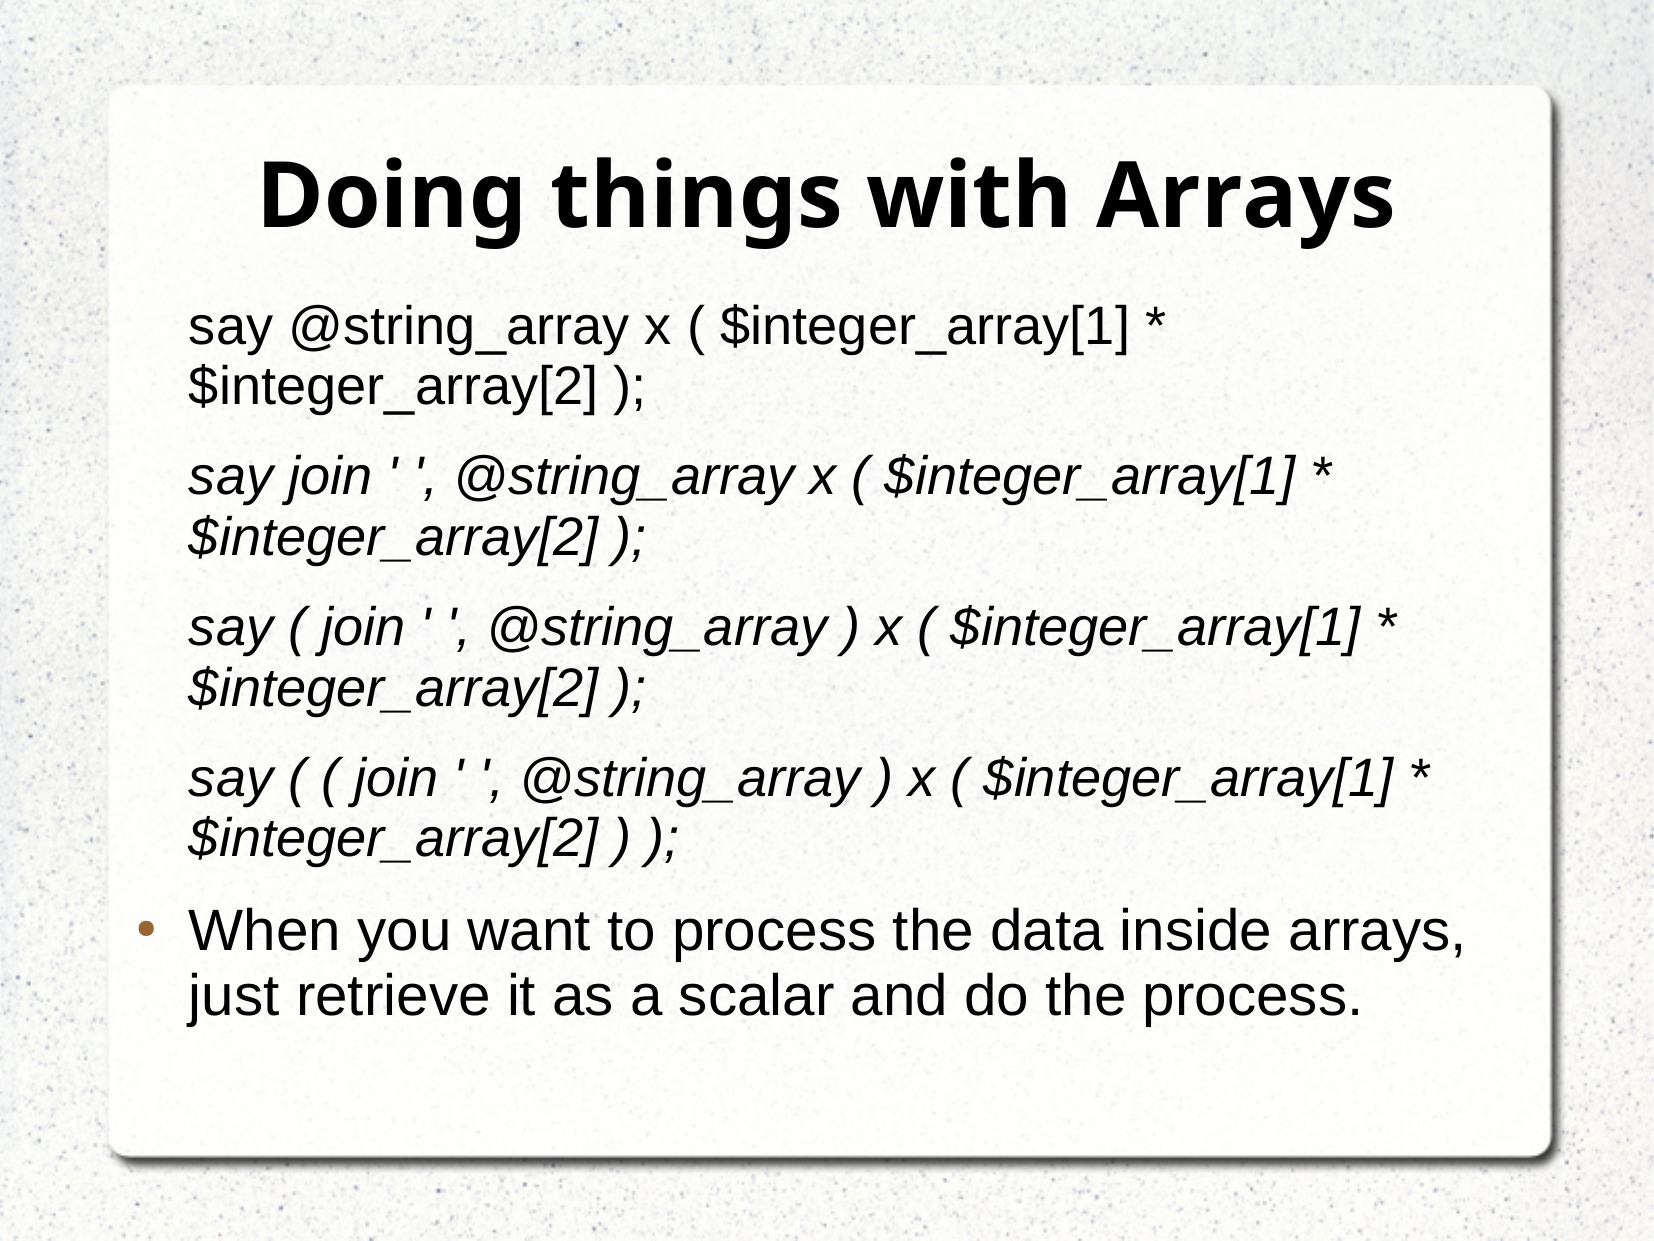

# Doing things with Arrays
say @string_array x ( $integer_array[1] * $integer_array[2] );
say join ' ', @string_array x ( $integer_array[1] * $integer_array[2] );
say ( join ' ', @string_array ) x ( $integer_array[1] * $integer_array[2] );
say ( ( join ' ', @string_array ) x ( $integer_array[1] * $integer_array[2] ) );
When you want to process the data inside arrays, just retrieve it as a scalar and do the process.